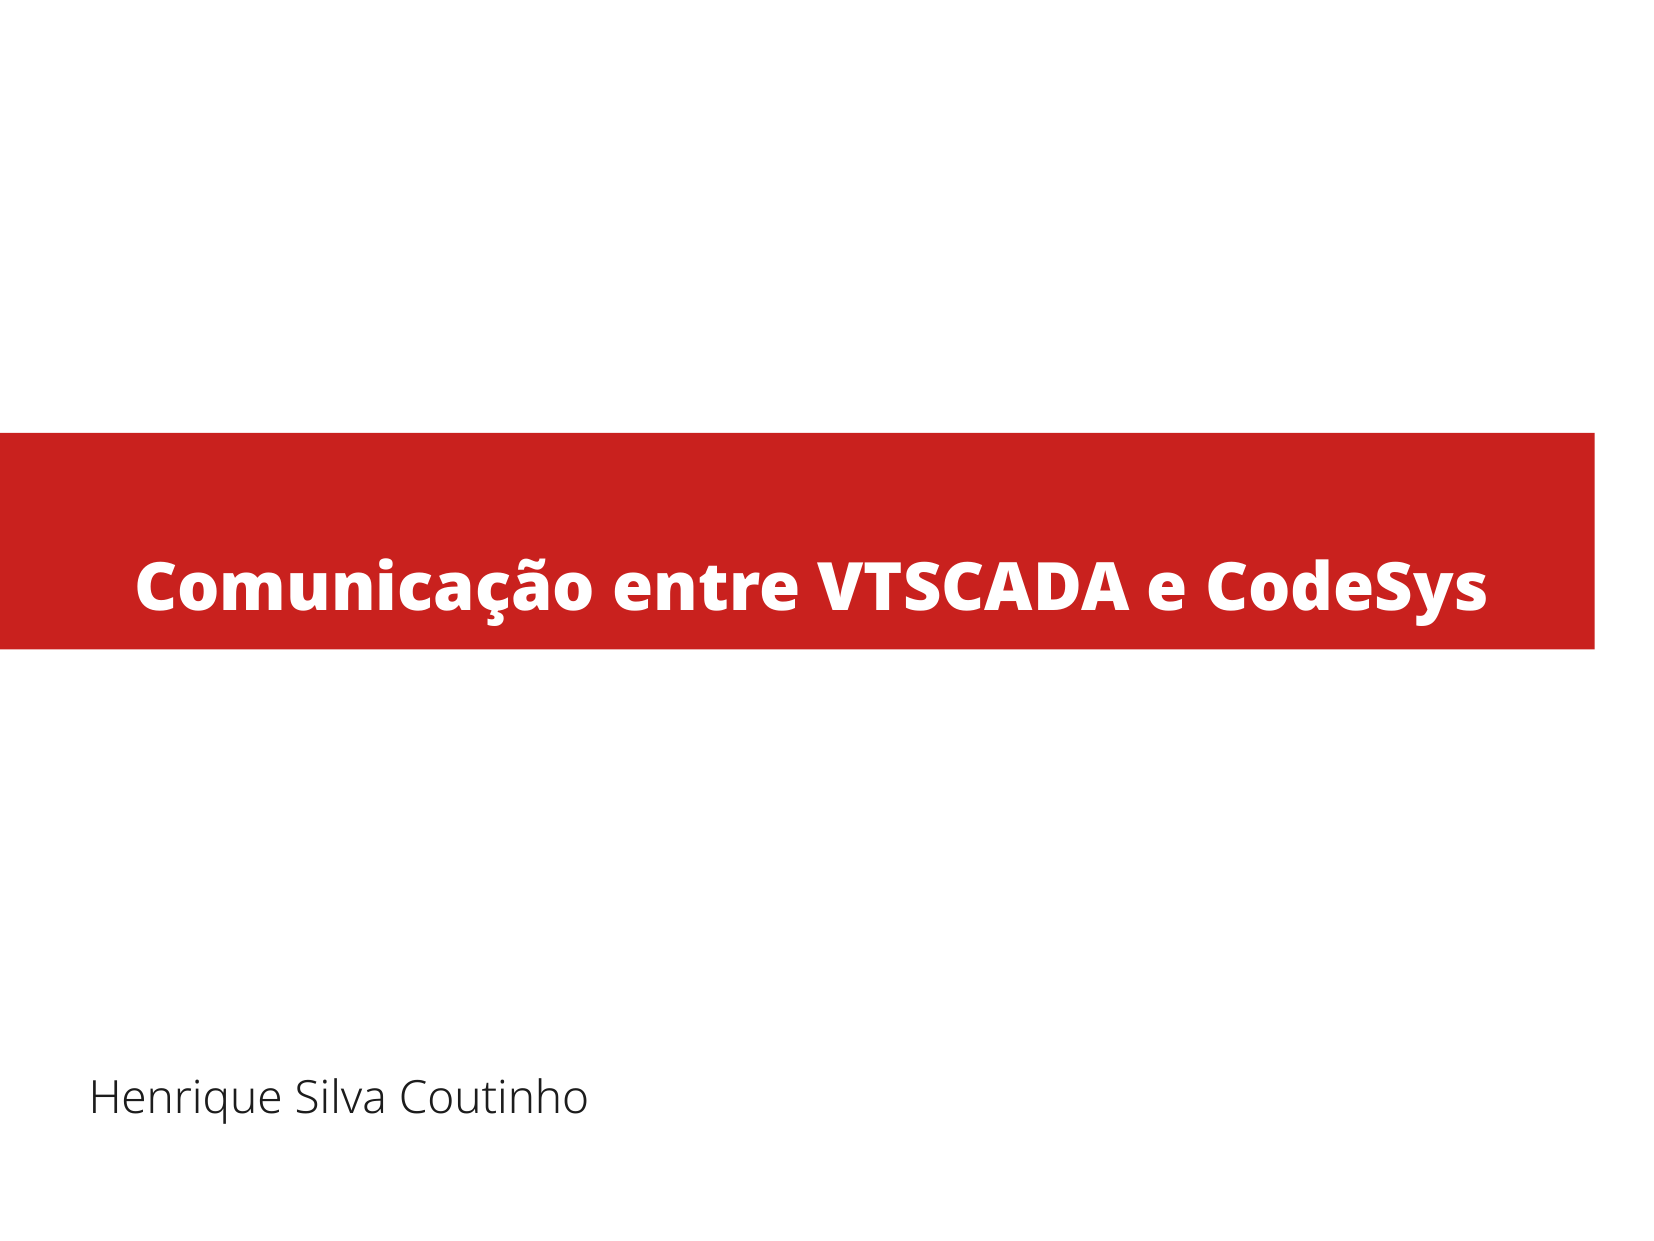

# Comunicação entre VTSCADA e CodeSys
Henrique Silva Coutinho